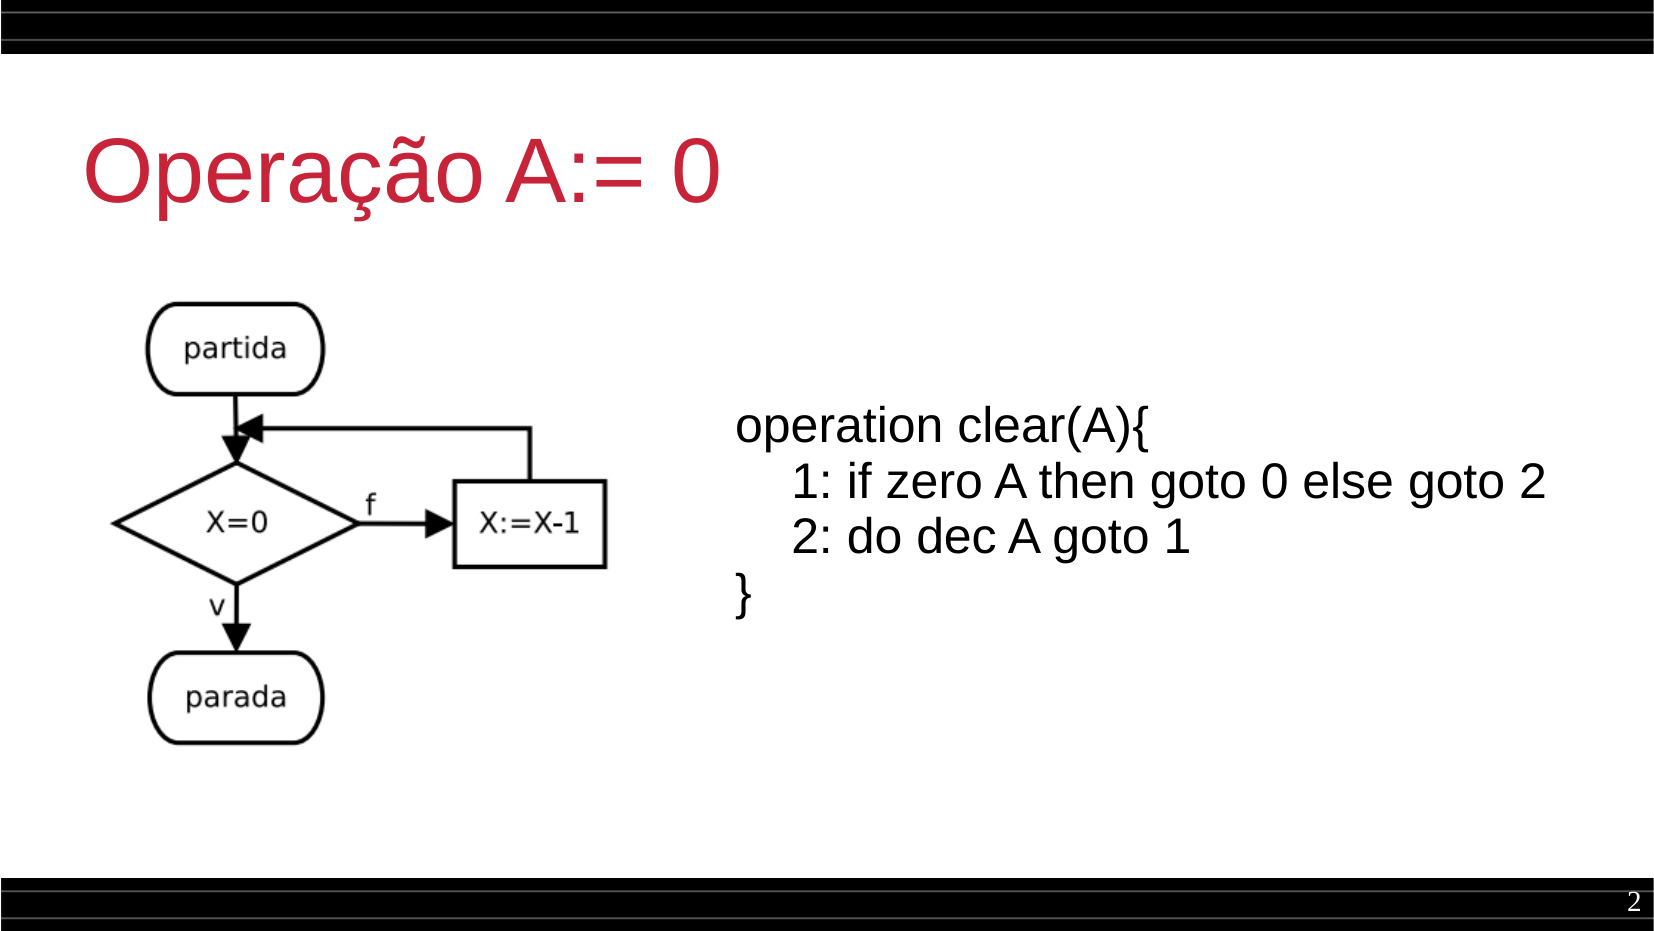

# Operação A:= 0
operation clear(A){
 1: if zero A then goto 0 else goto 2
 2: do dec A goto 1
}